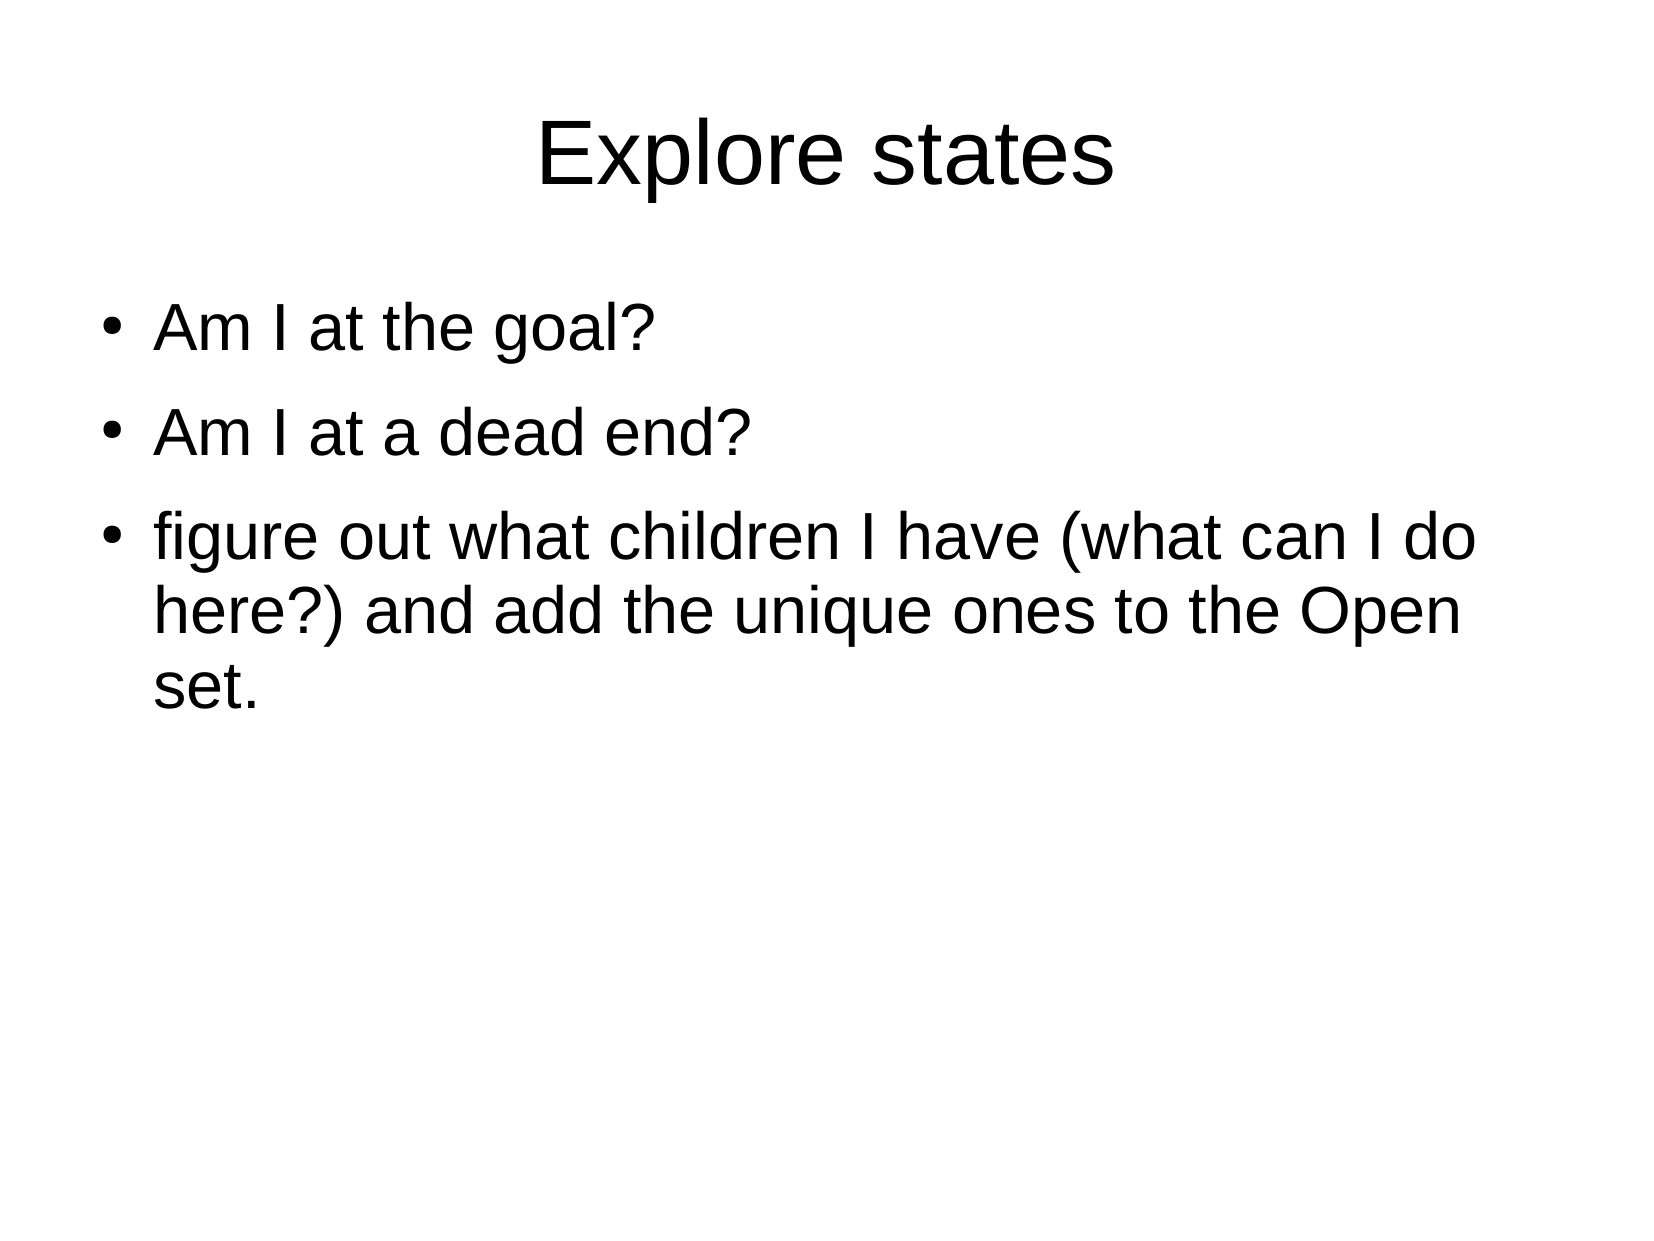

# Explore states
Am I at the goal?
Am I at a dead end?
figure out what children I have (what can I do here?) and add the unique ones to the Open set.